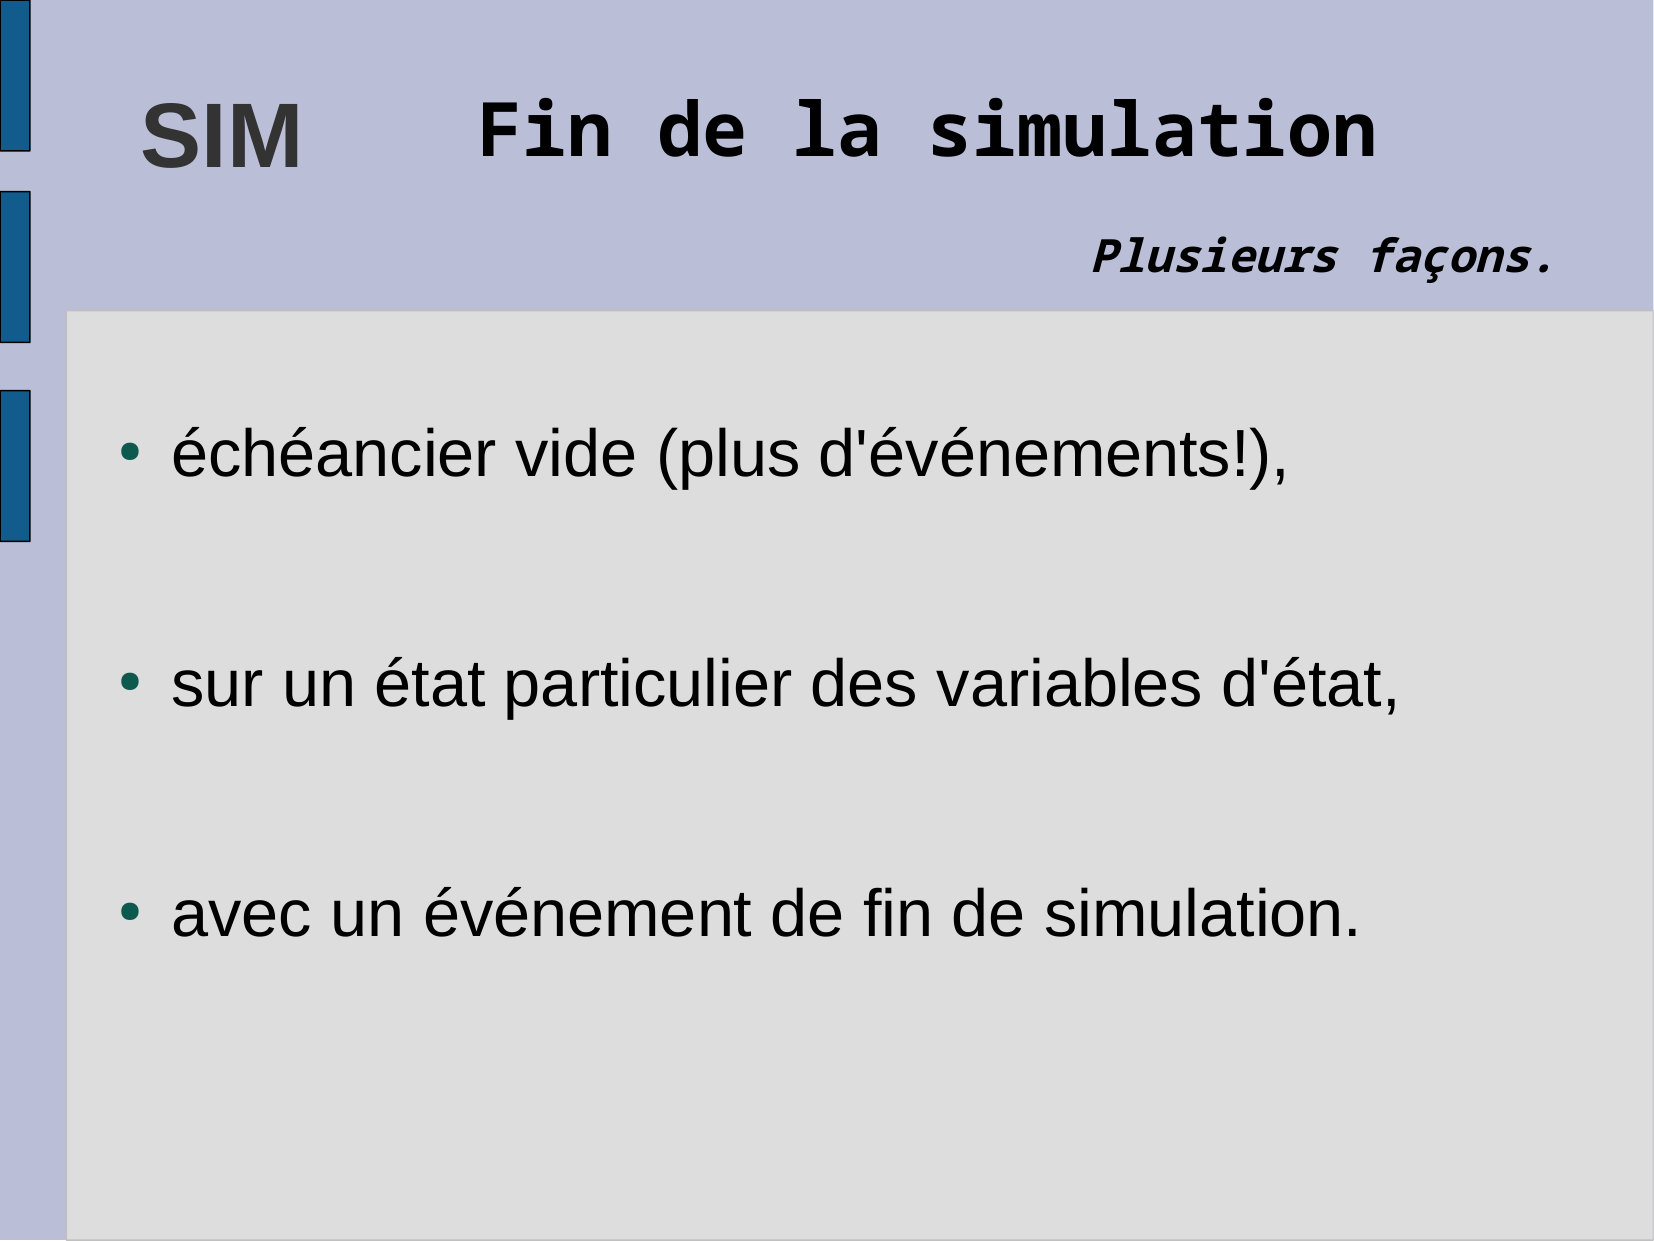

# SIM
Fin de la simulation
Plusieurs façons.
échéancier vide (plus d'événements!),
sur un état particulier des variables d'état,
avec un événement de fin de simulation.